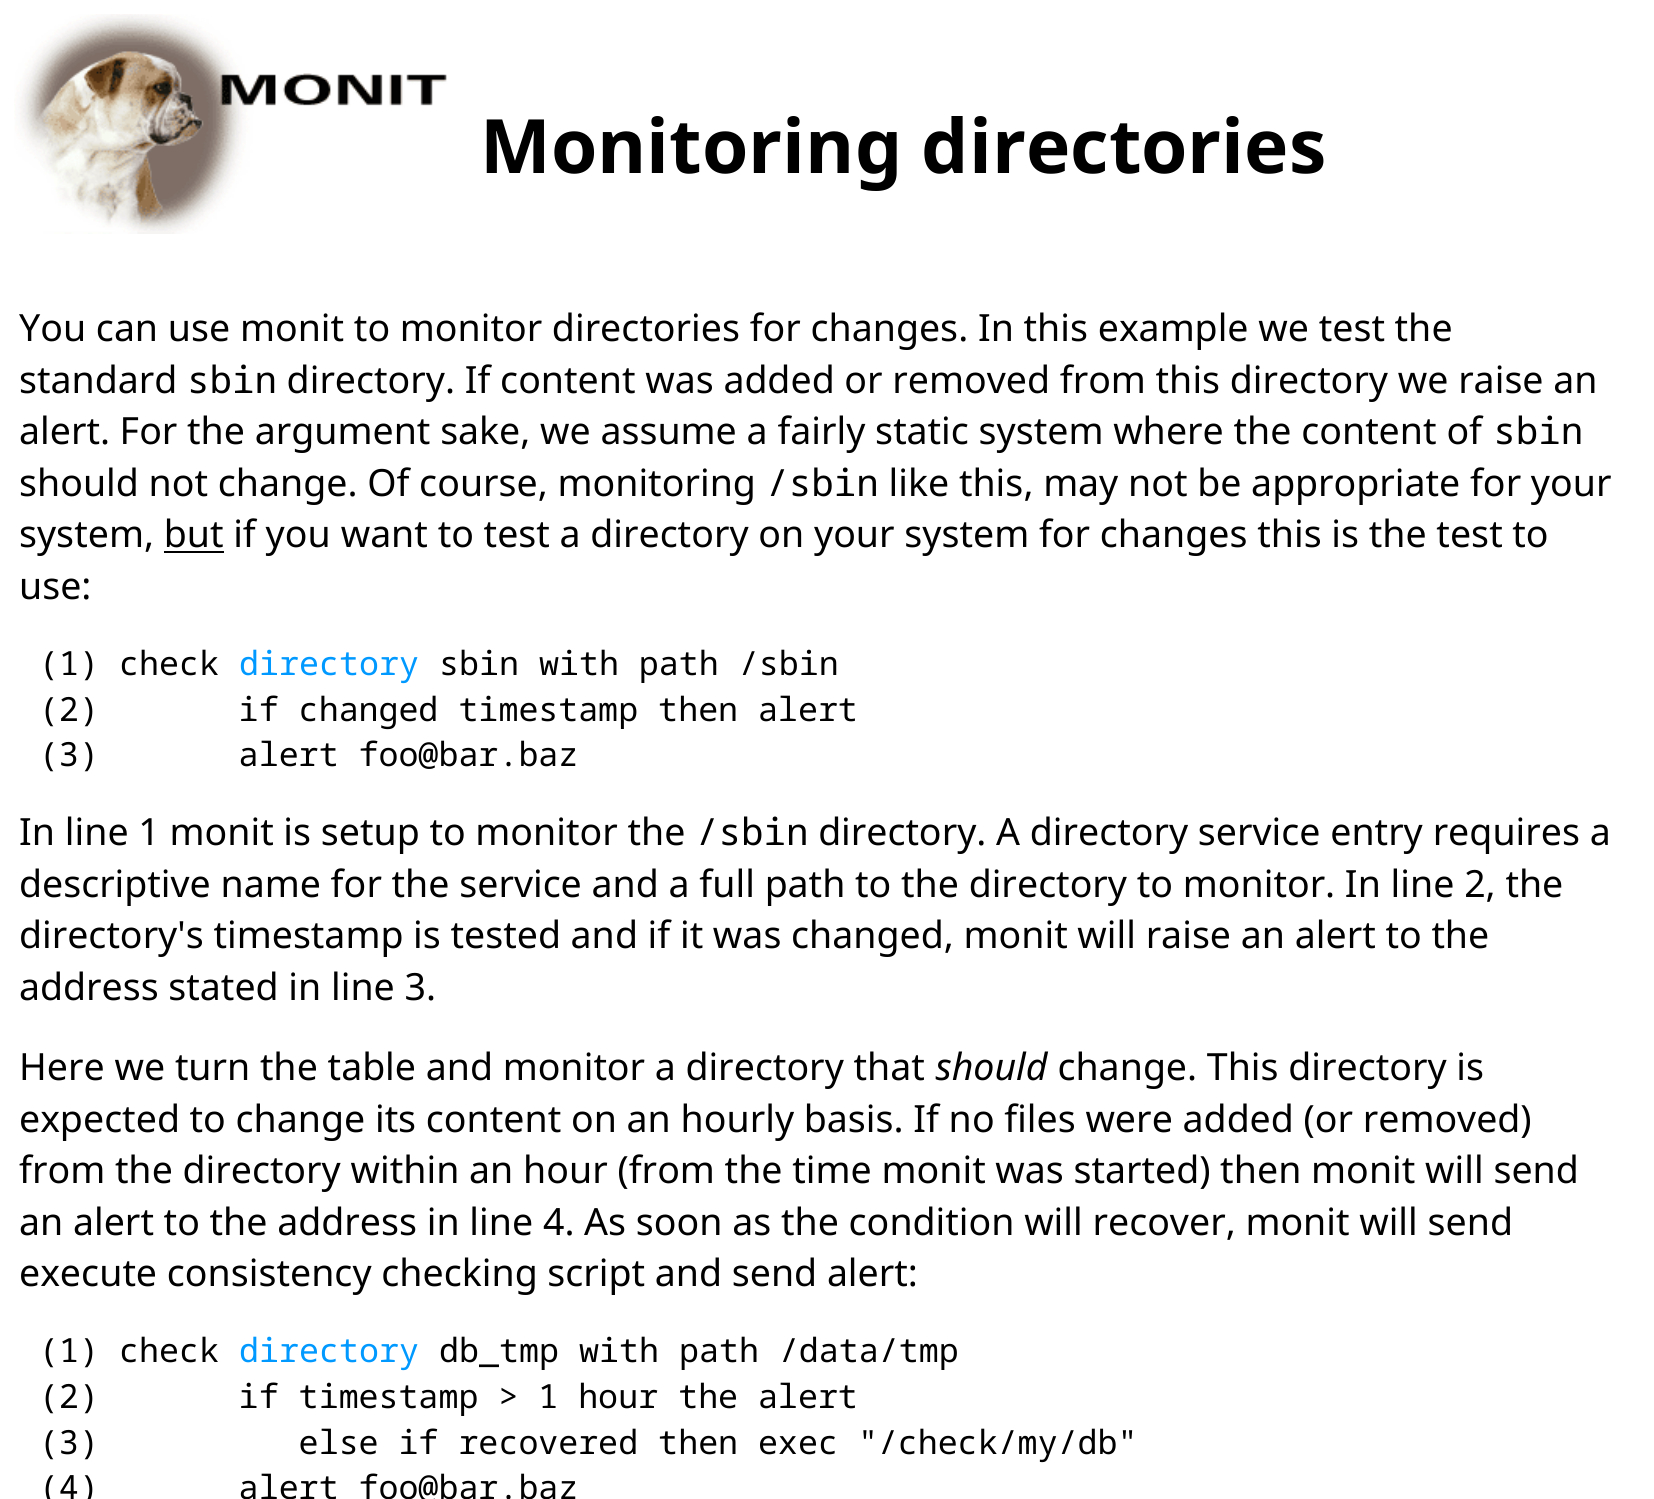

# Monitoring directories
You can use monit to monitor directories for changes. In this example we test the standard sbin directory. If content was added or removed from this directory we raise an alert. For the argument sake, we assume a fairly static system where the content of sbin should not change. Of course, monitoring /sbin like this, may not be appropriate for your system, but if you want to test a directory on your system for changes this is the test to use:
 (1) check directory sbin with path /sbin
 (2) if changed timestamp then alert
 (3) alert foo@bar.baz
In line 1 monit is setup to monitor the /sbin directory. A directory service entry requires a descriptive name for the service and a full path to the directory to monitor. In line 2, the directory's timestamp is tested and if it was changed, monit will raise an alert to the address stated in line 3.
Here we turn the table and monitor a directory that should change. This directory is expected to change its content on an hourly basis. If no files were added (or removed) from the directory within an hour (from the time monit was started) then monit will send an alert to the address in line 4. As soon as the condition will recover, monit will send execute consistency checking script and send alert:
 (1) check directory db_tmp with path /data/tmp
 (2) if timestamp > 1 hour the alert
 (3) else if recovered then exec "/check/my/db"
 (4) alert foo@bar.baz